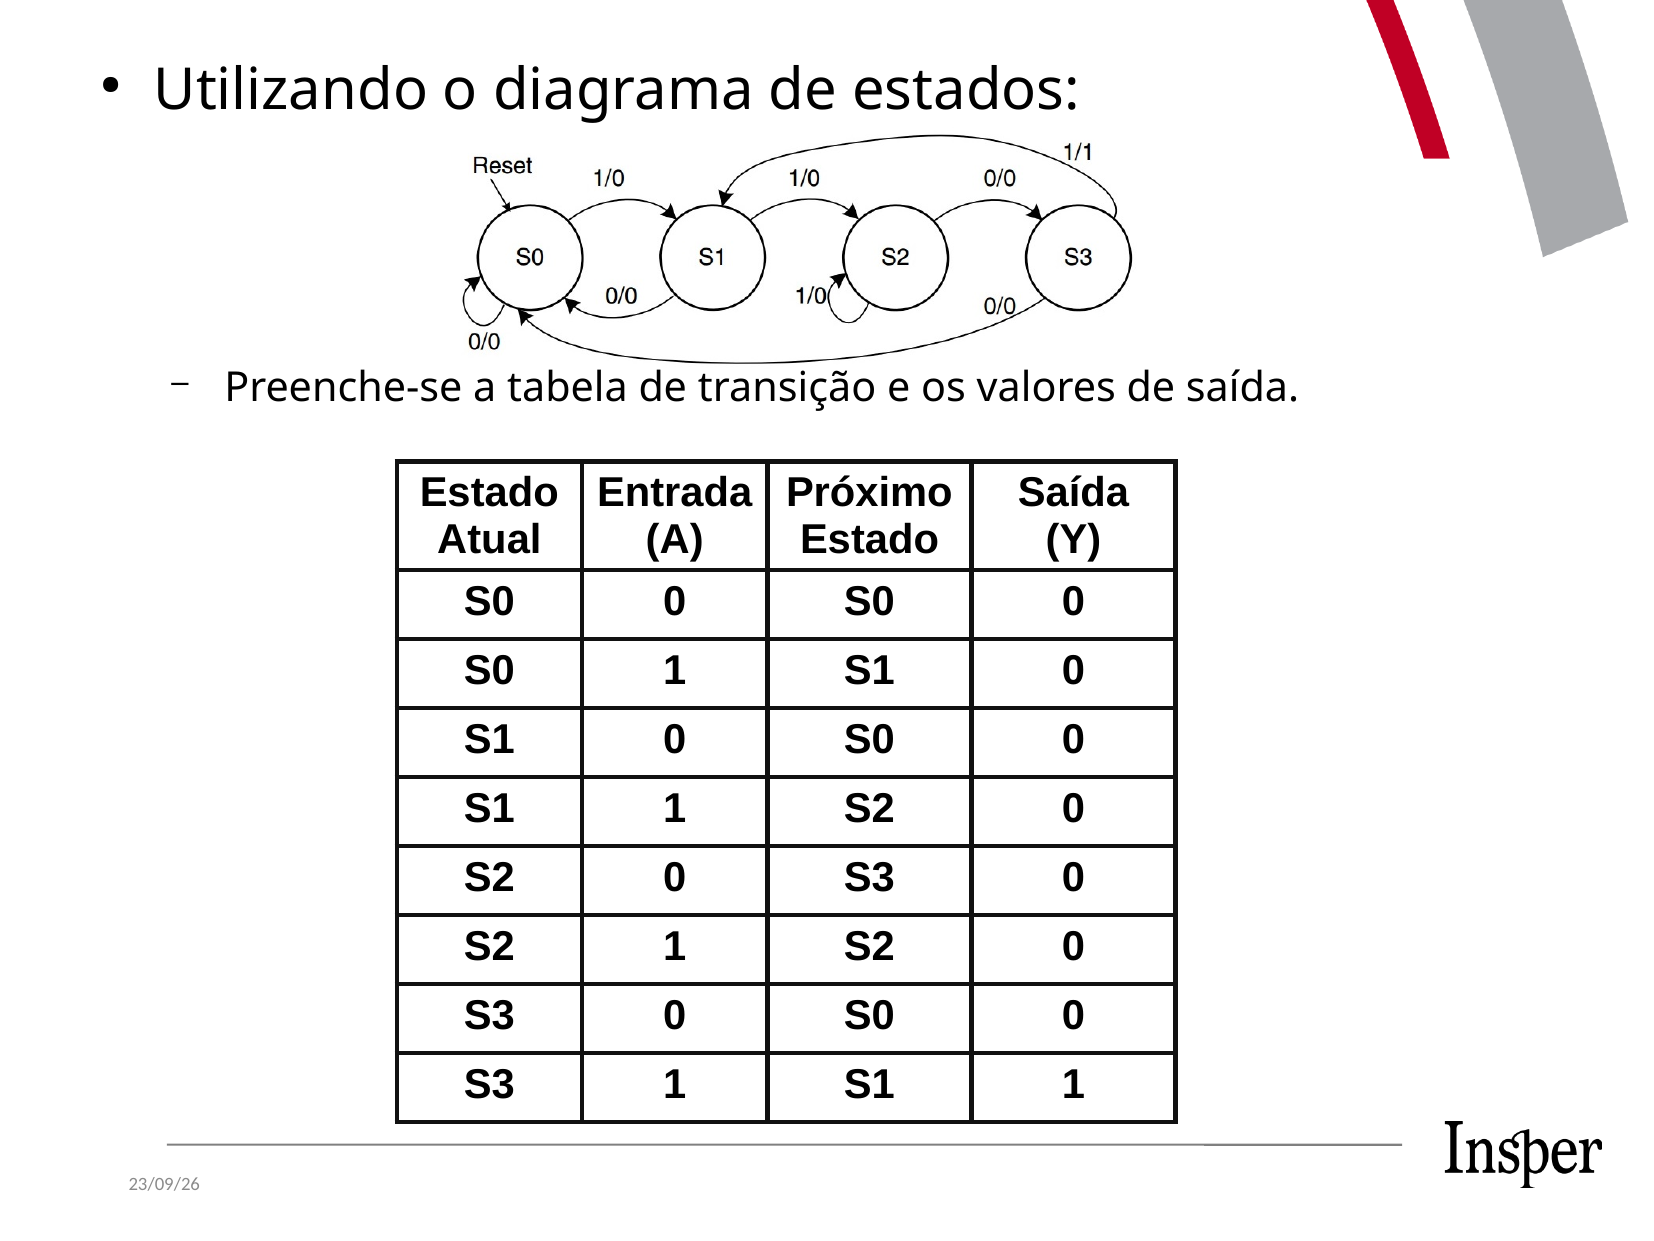

# Utilizando o diagrama de estados:
Preenche-se a tabela de transição e os valores de saída.
| Estado Atual | Entrada (A) | Próximo Estado | Saída (Y) |
| --- | --- | --- | --- |
| S0 | 0 | S0 | 0 |
| S0 | 1 | S1 | 0 |
| S1 | 0 | S0 | 0 |
| S1 | 1 | S2 | 0 |
| S2 | 0 | S3 | 0 |
| S2 | 1 | S2 | 0 |
| S3 | 0 | S0 | 0 |
| S3 | 1 | S1 | 1 |